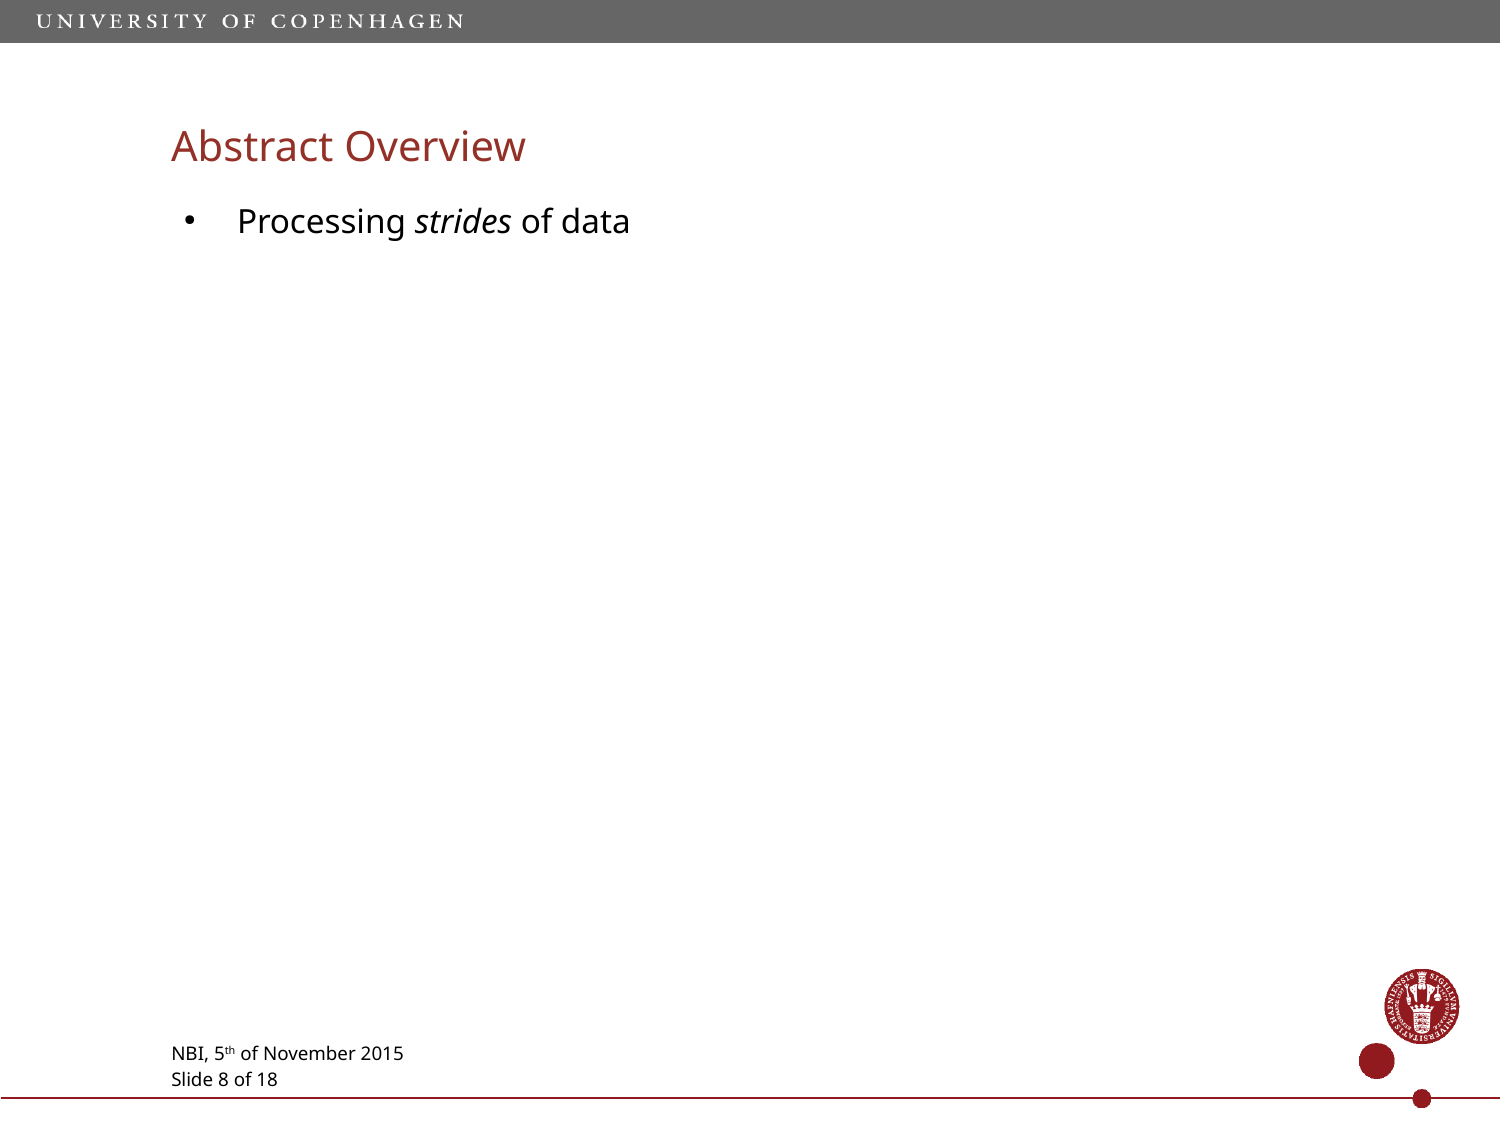

# Abstract Overview
Processing strides of data
NBI, 5th of November 2015
Slide of 18